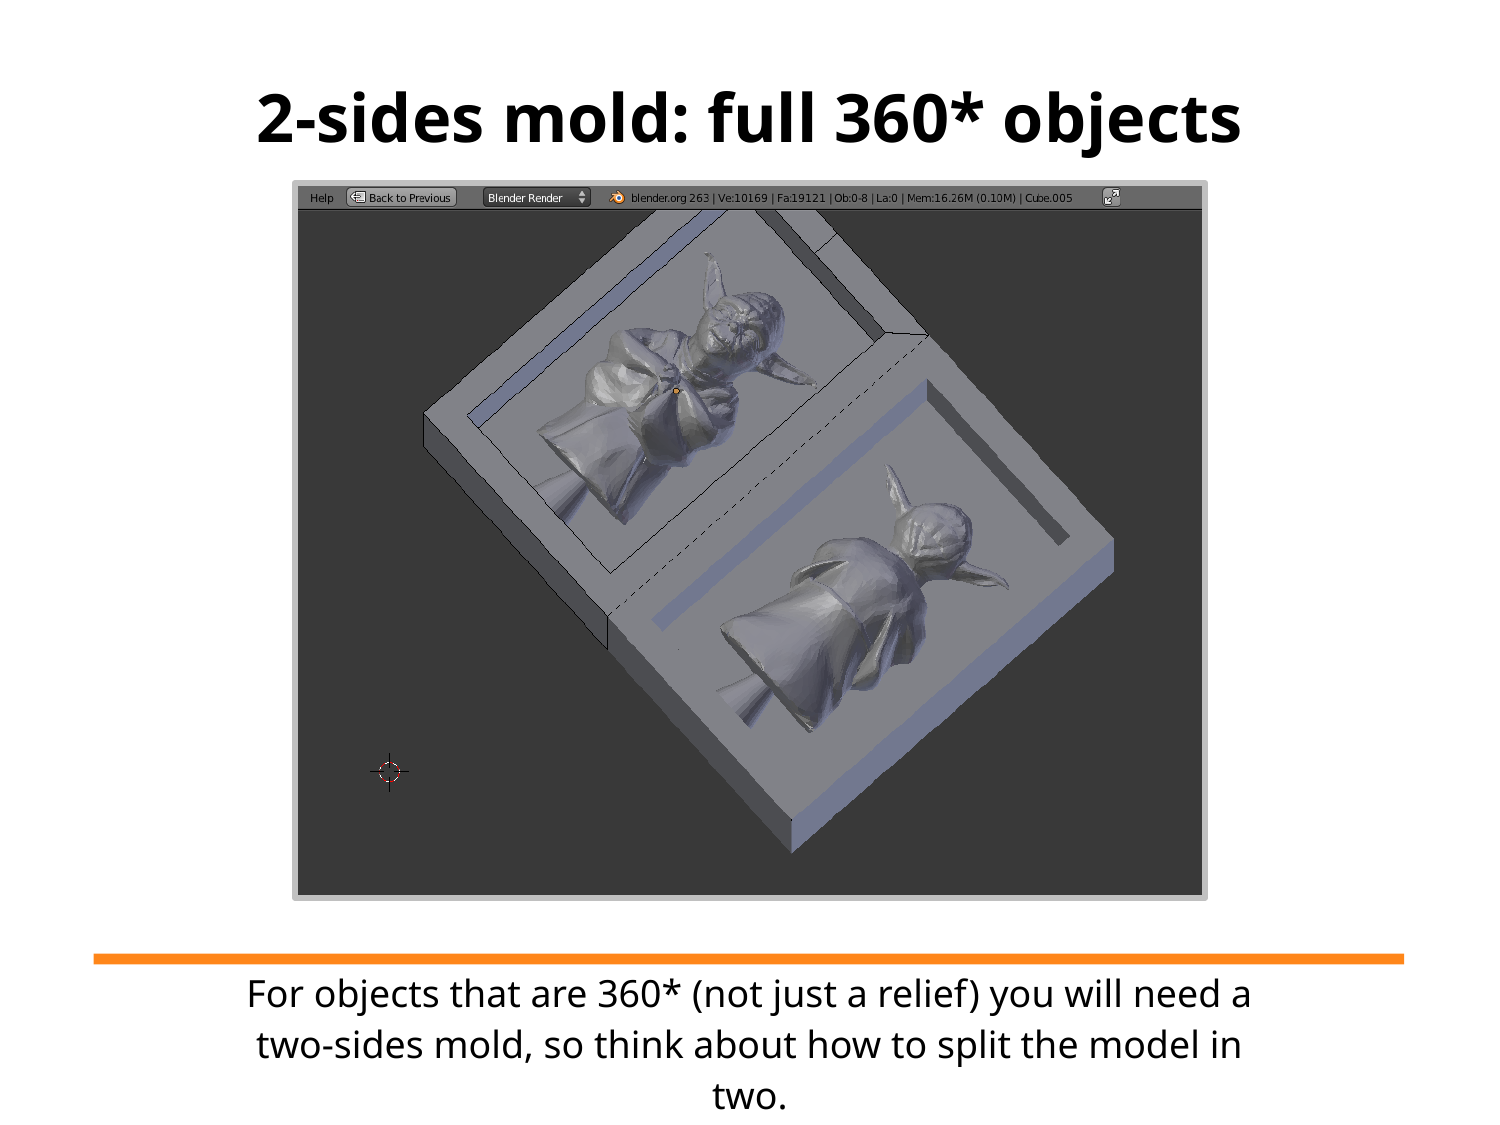

# 2-sides mold: full 360* objects
For objects that are 360* (not just a relief) you will need a two-sides mold, so think about how to split the model in two.